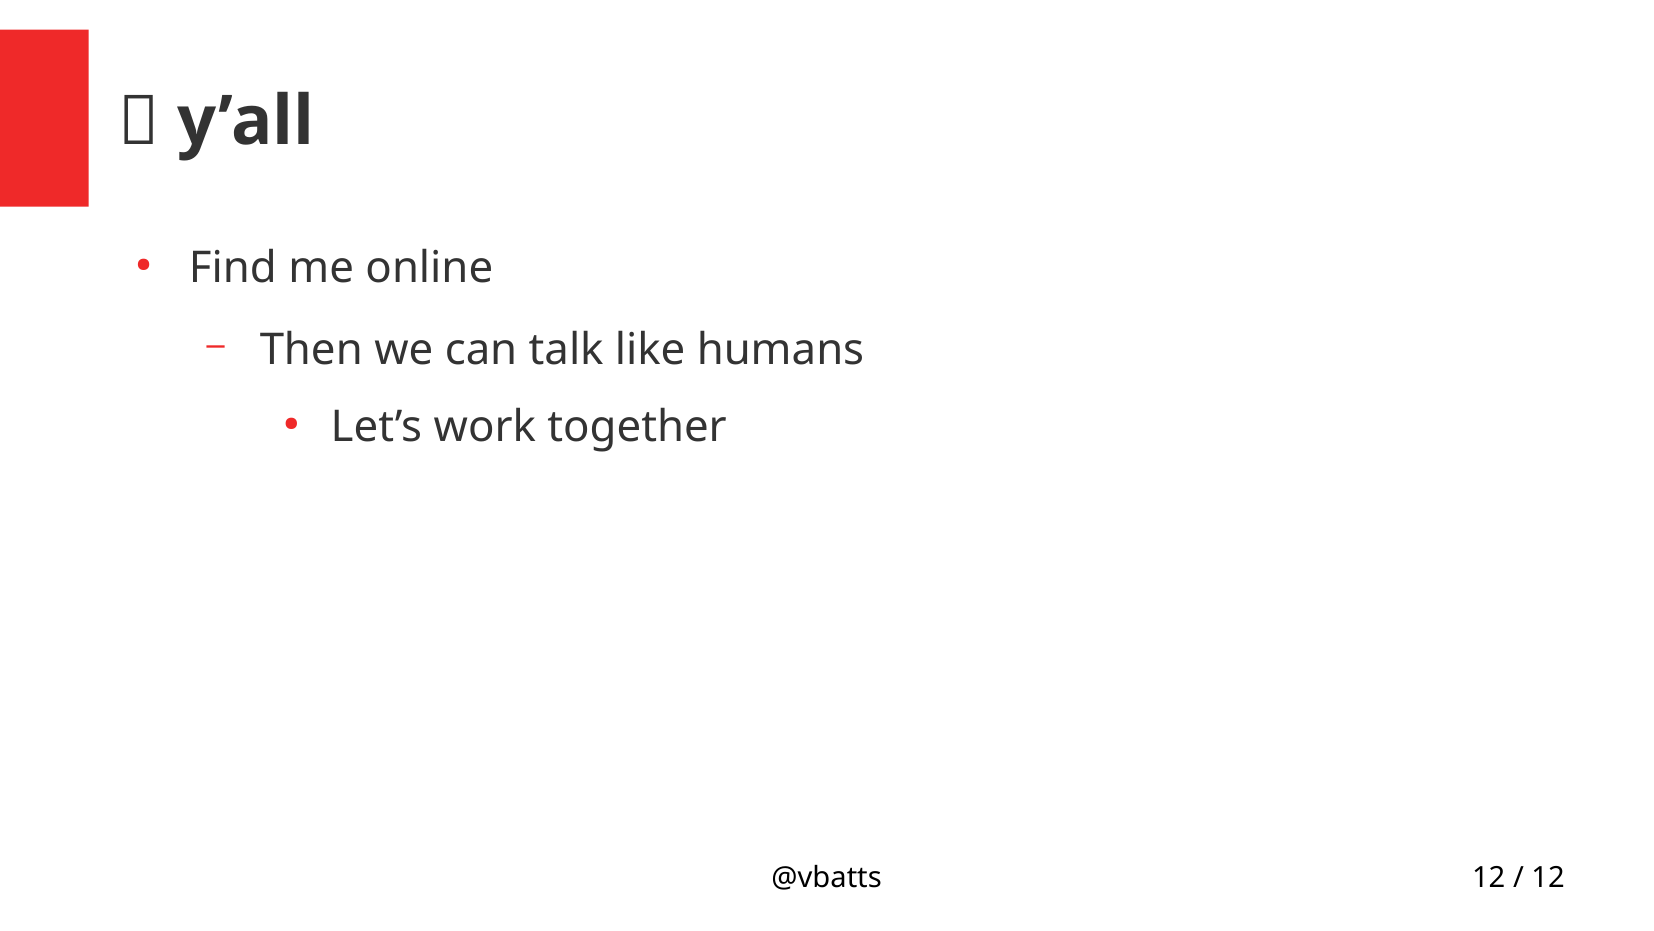

# 💚 y’all
Find me online
Then we can talk like humans
Let’s work together
@vbatts
12